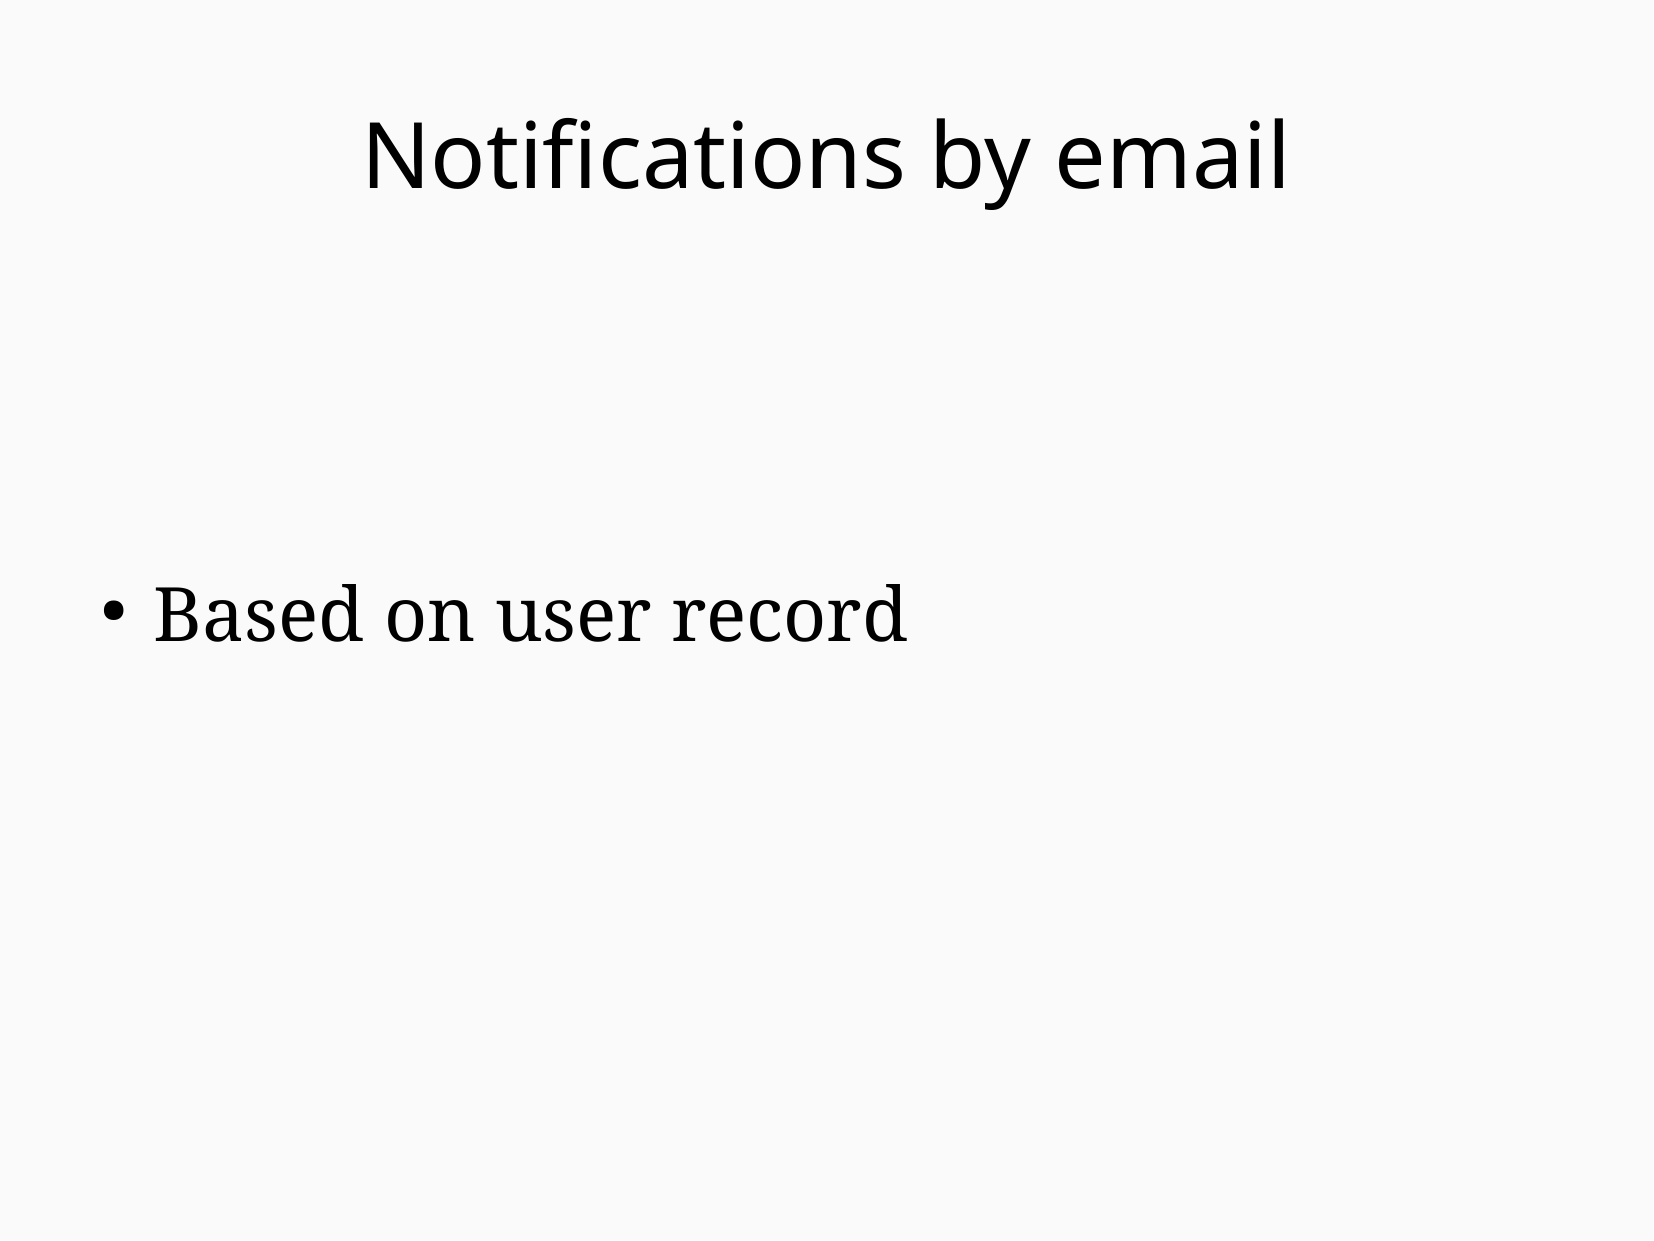

# Notifications by email
Based on user record